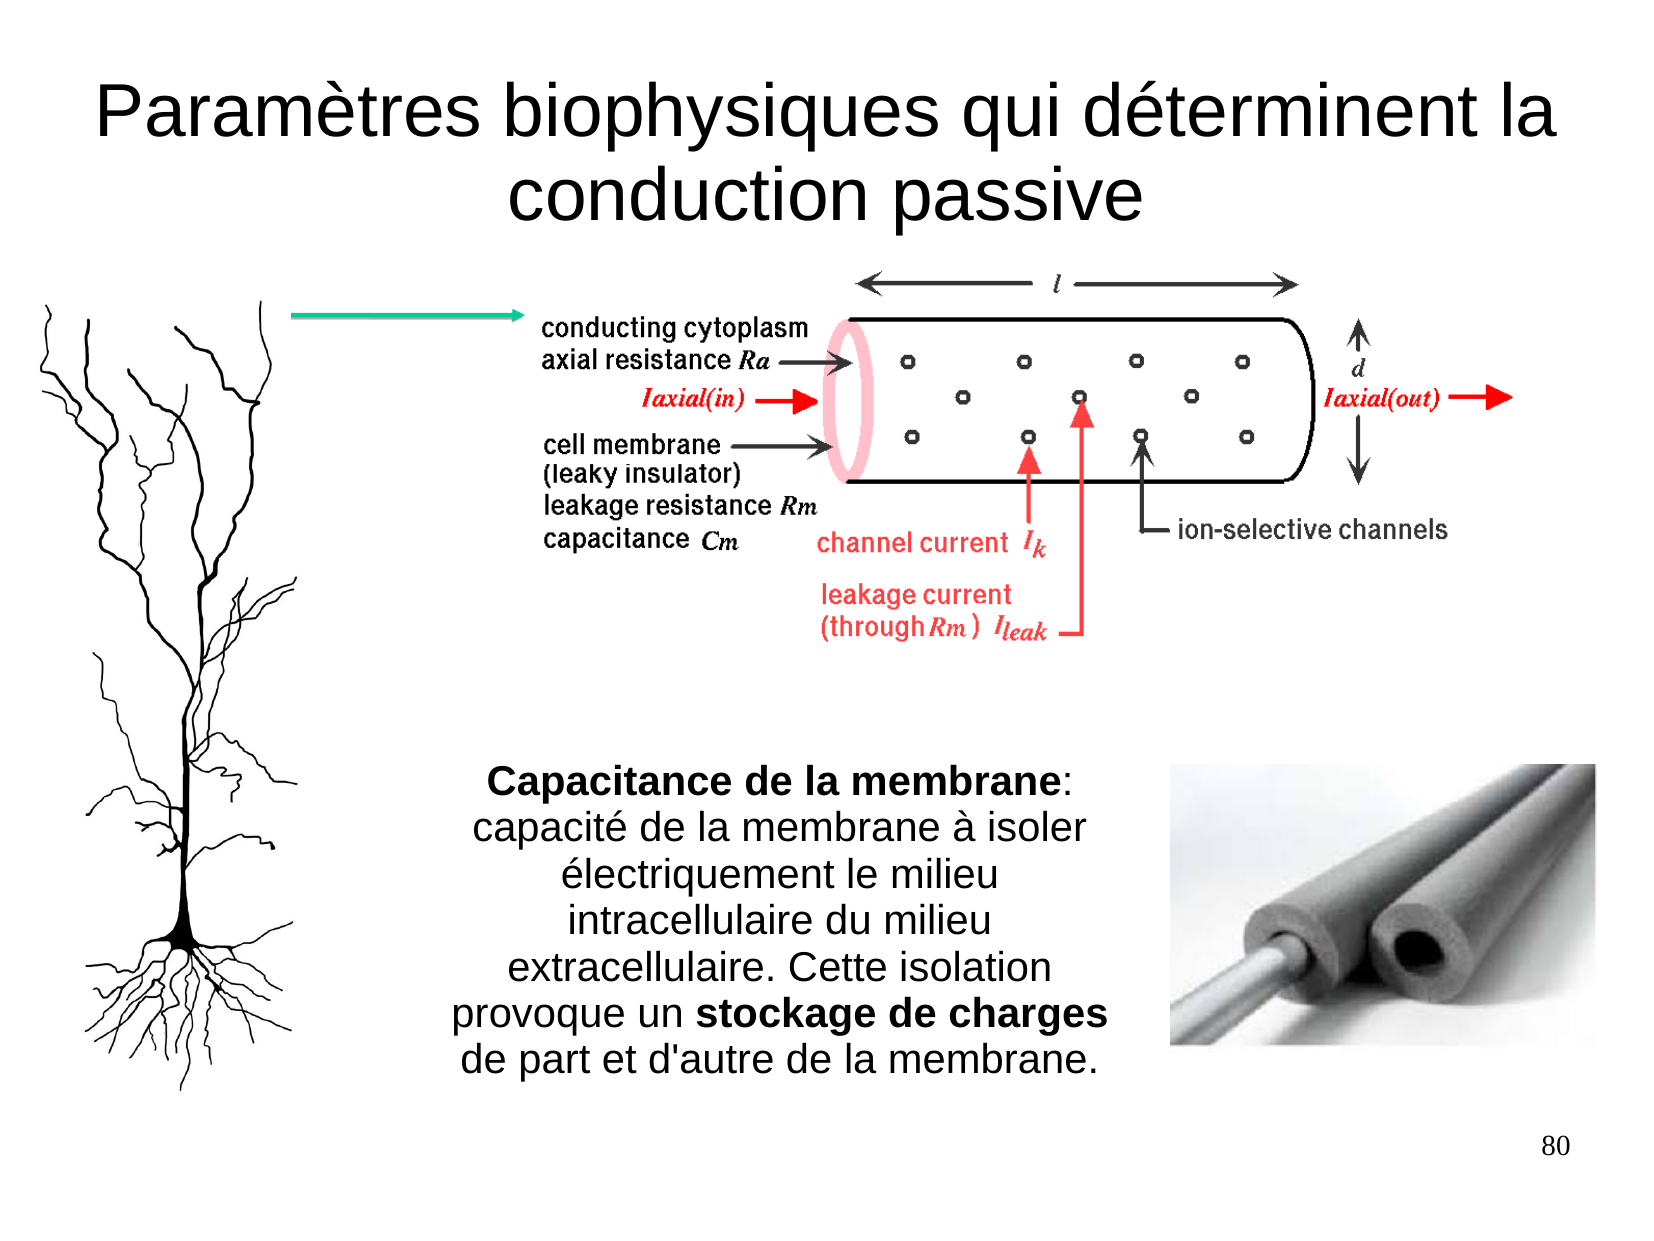

# Paramètres biophysiques qui déterminent la conduction passive
Capacitance de la membrane: capacité de la membrane à isoler électriquement le milieu intracellulaire du milieu extracellulaire. Cette isolation provoque un stockage de charges de part et d'autre de la membrane.
80